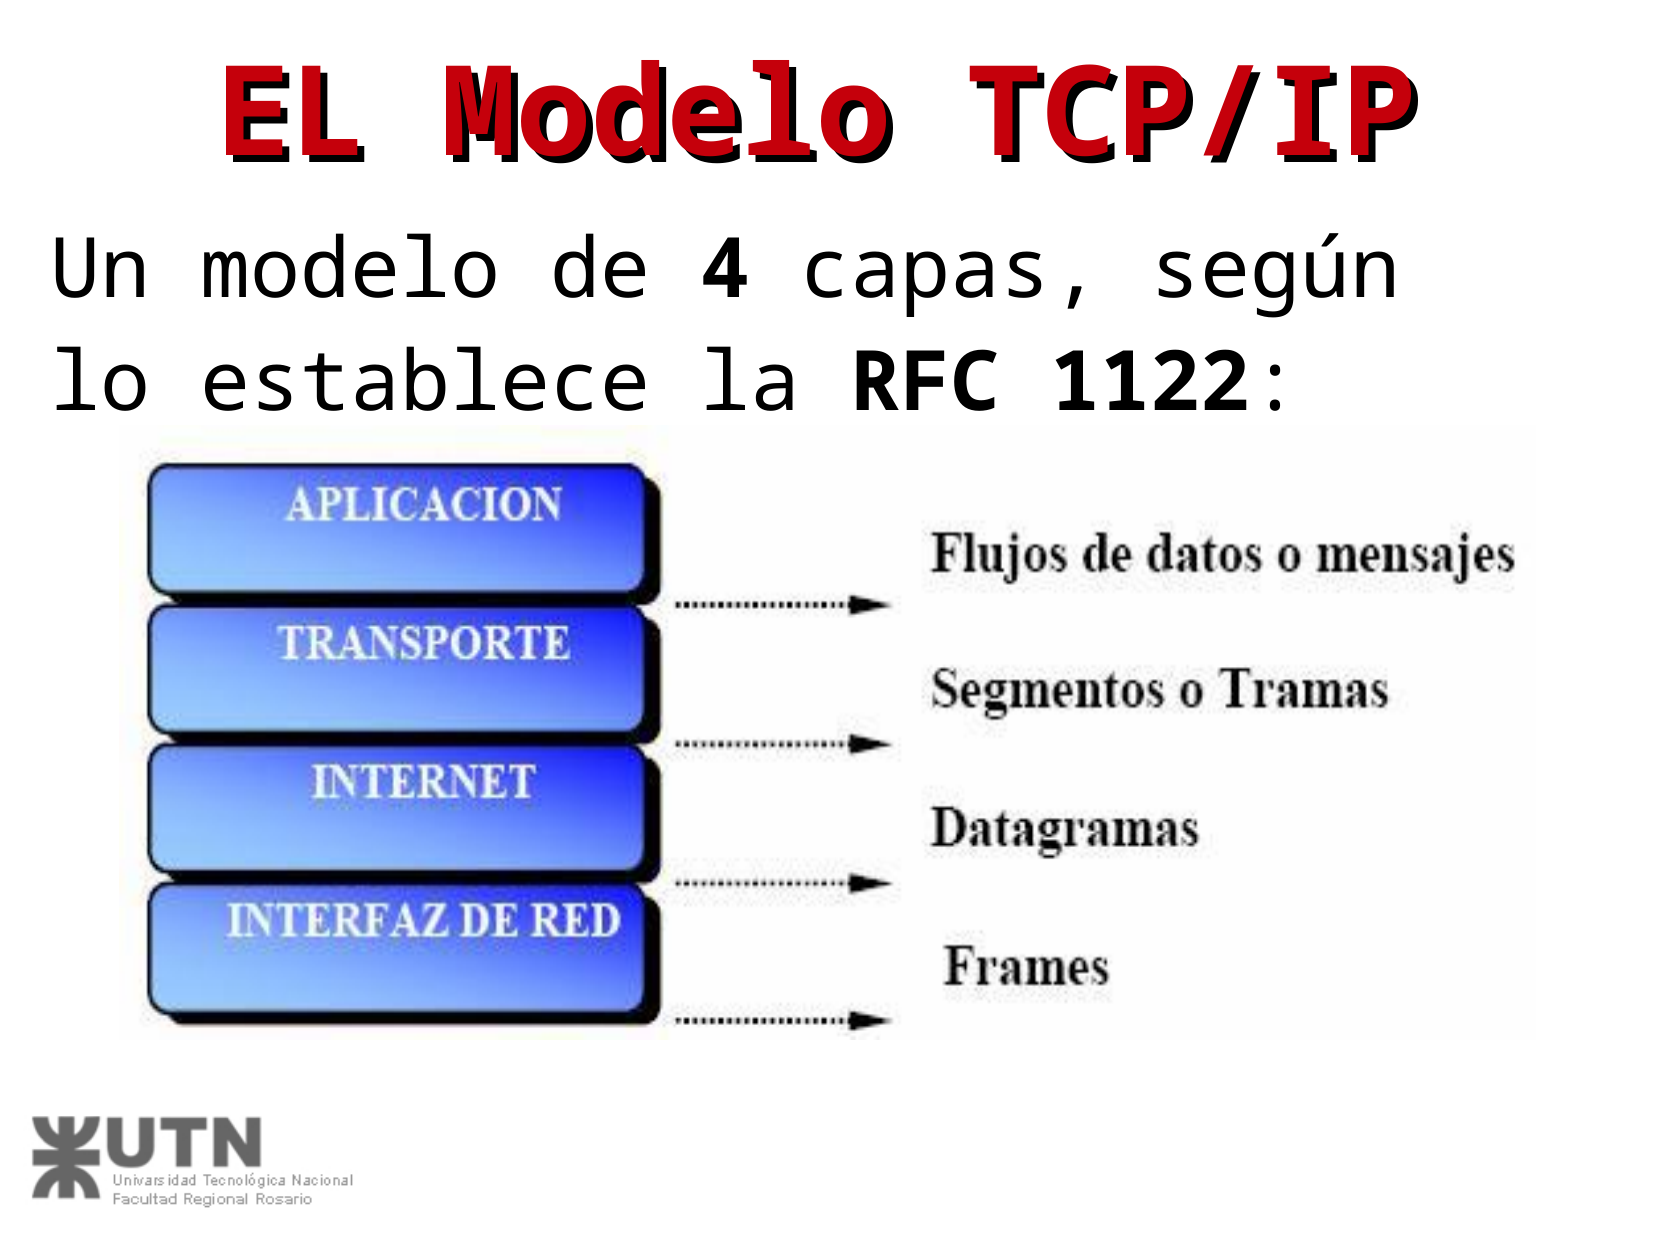

# EL Modelo TCP/IP
Un modelo de 4 capas, según lo establece la RFC 1122: